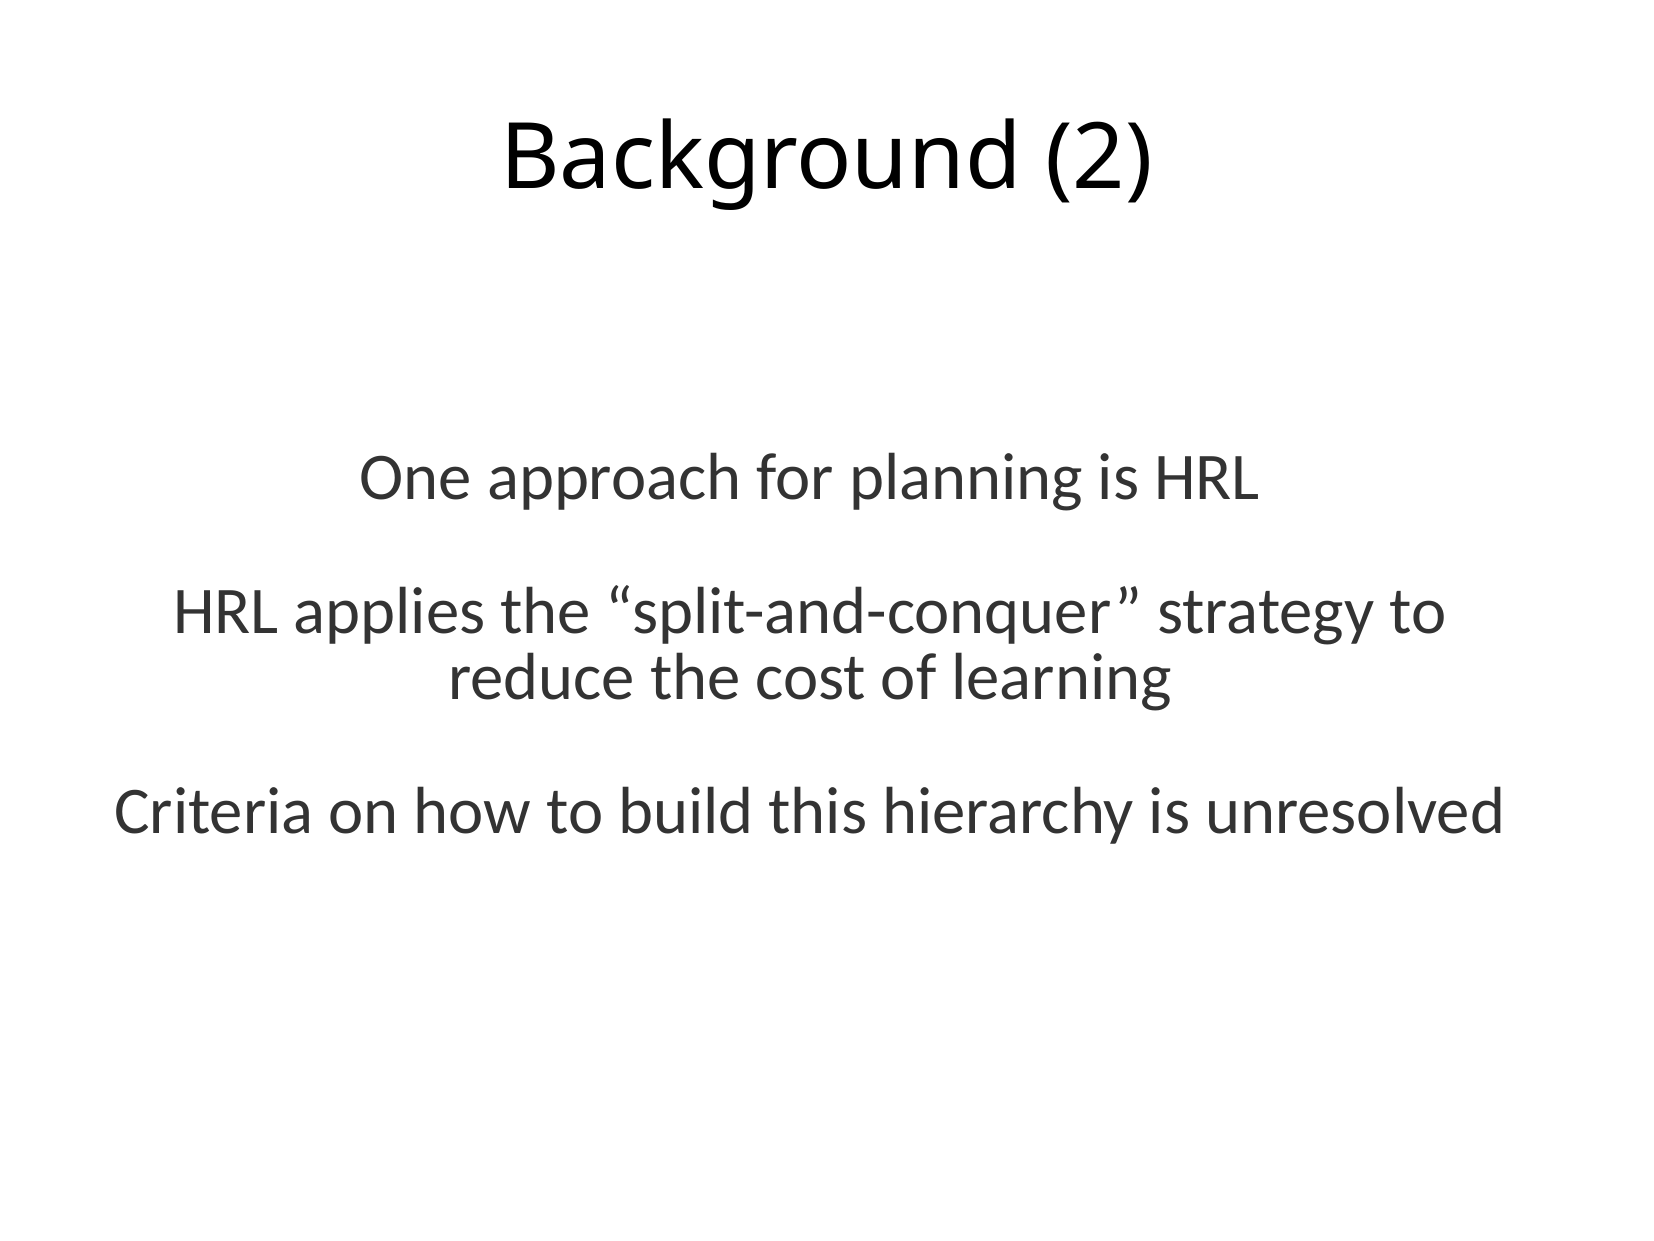

# Background (2)
One approach for planning is HRL
HRL applies the “split-and-conquer” strategy to reduce the cost of learning
Criteria on how to build this hierarchy is unresolved